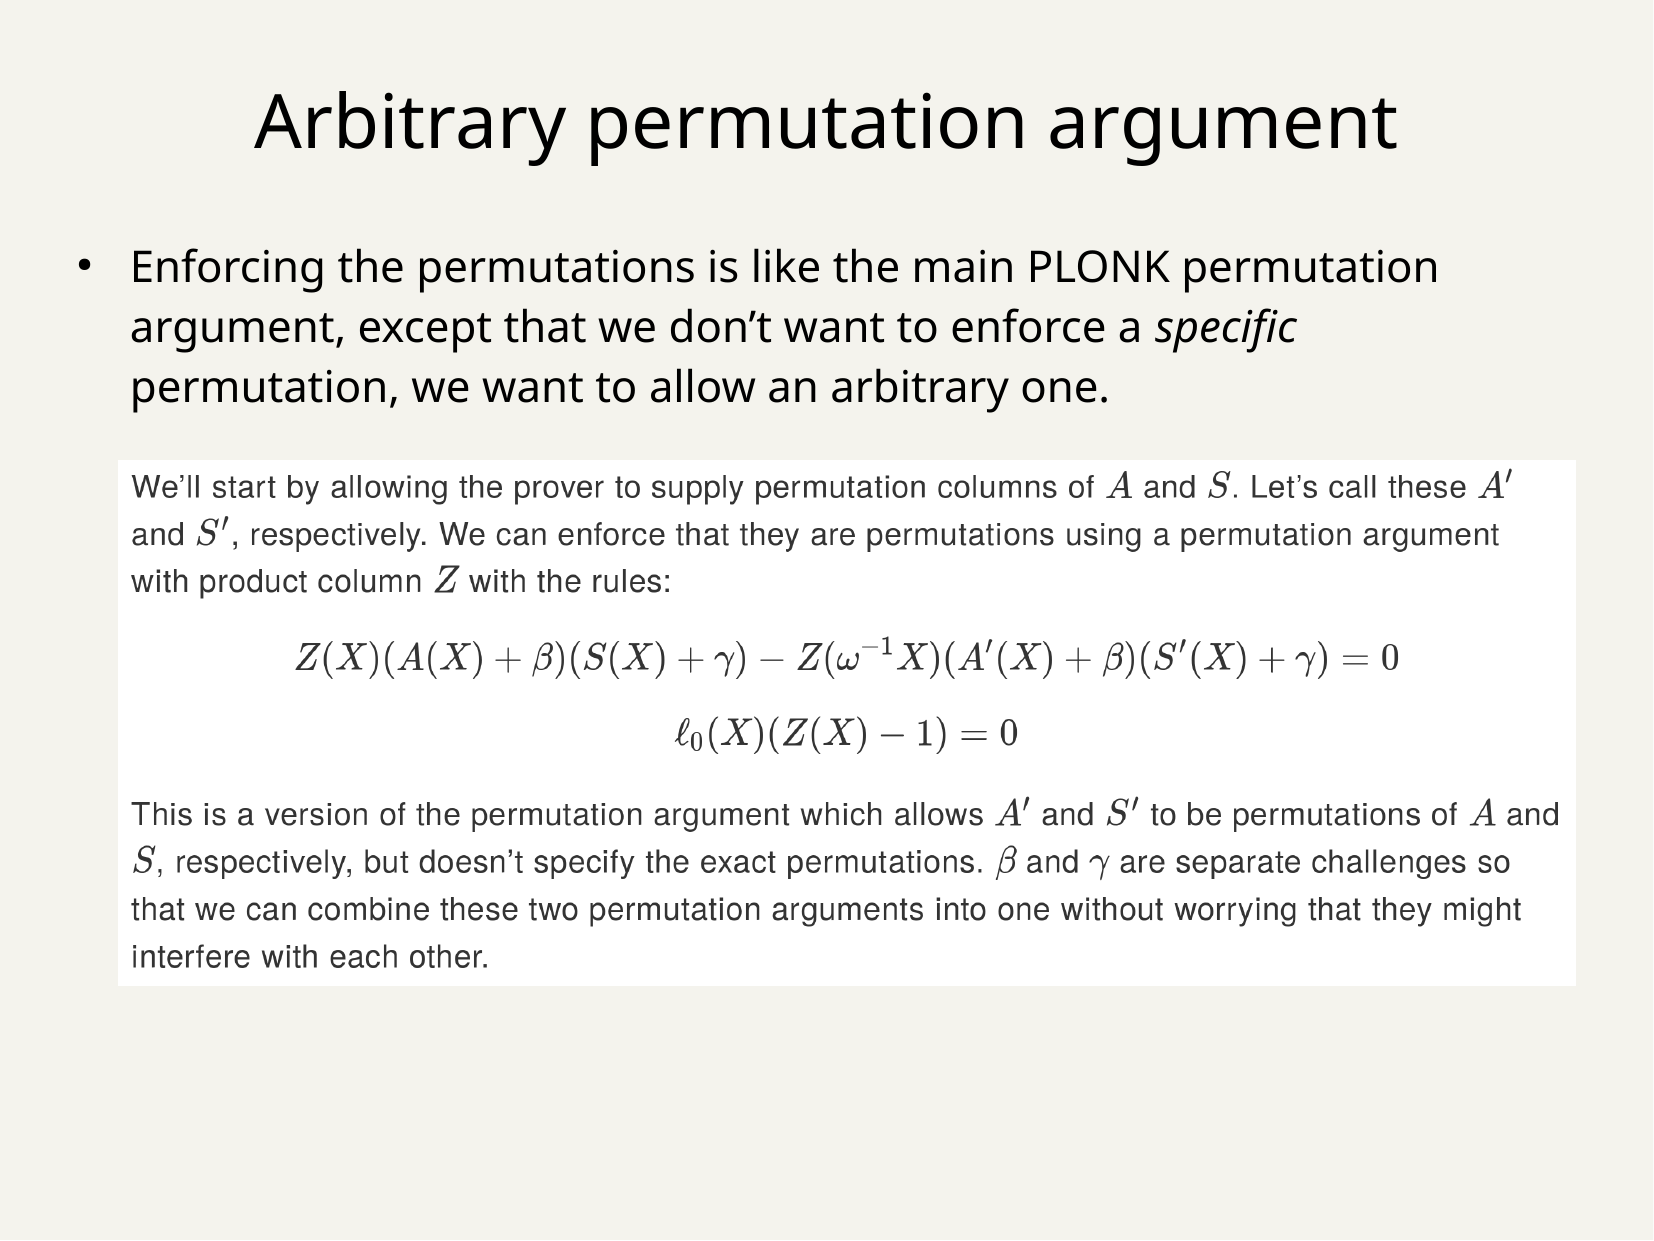

# Arbitrary permutation argument
Enforcing the permutations is like the main PLONK permutation argument, except that we don’t want to enforce a specific permutation, we want to allow an arbitrary one.